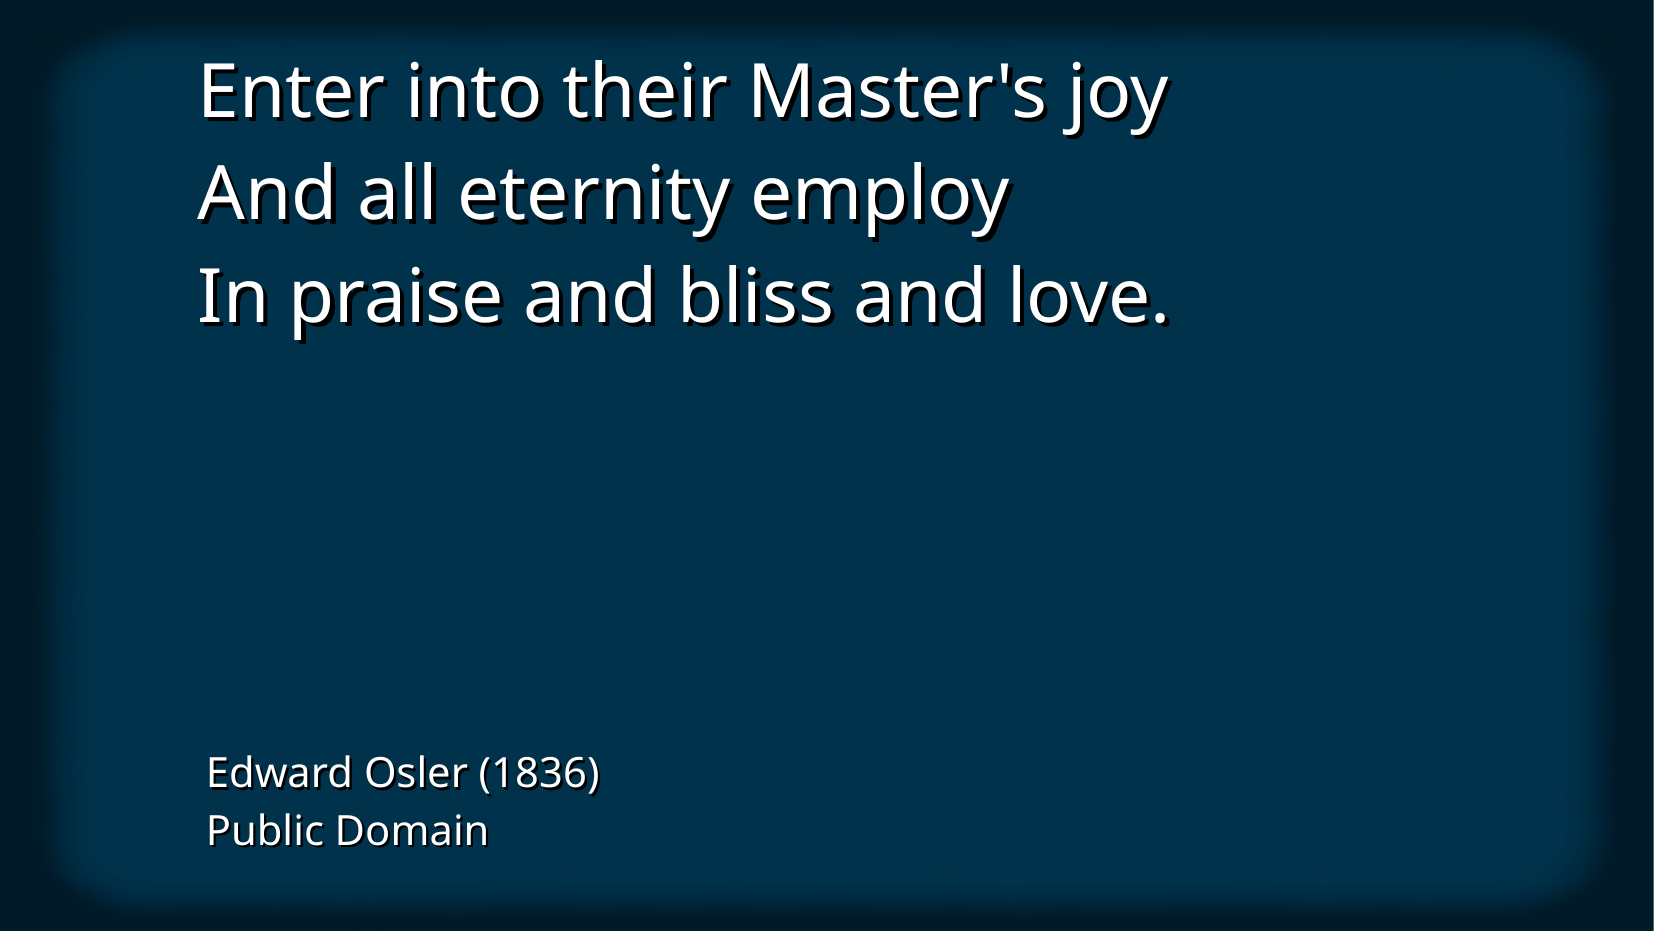

Enter into their Master's joy
 And all eternity employ
 In praise and bliss and love.
 Edward Osler (1836)
 Public Domain